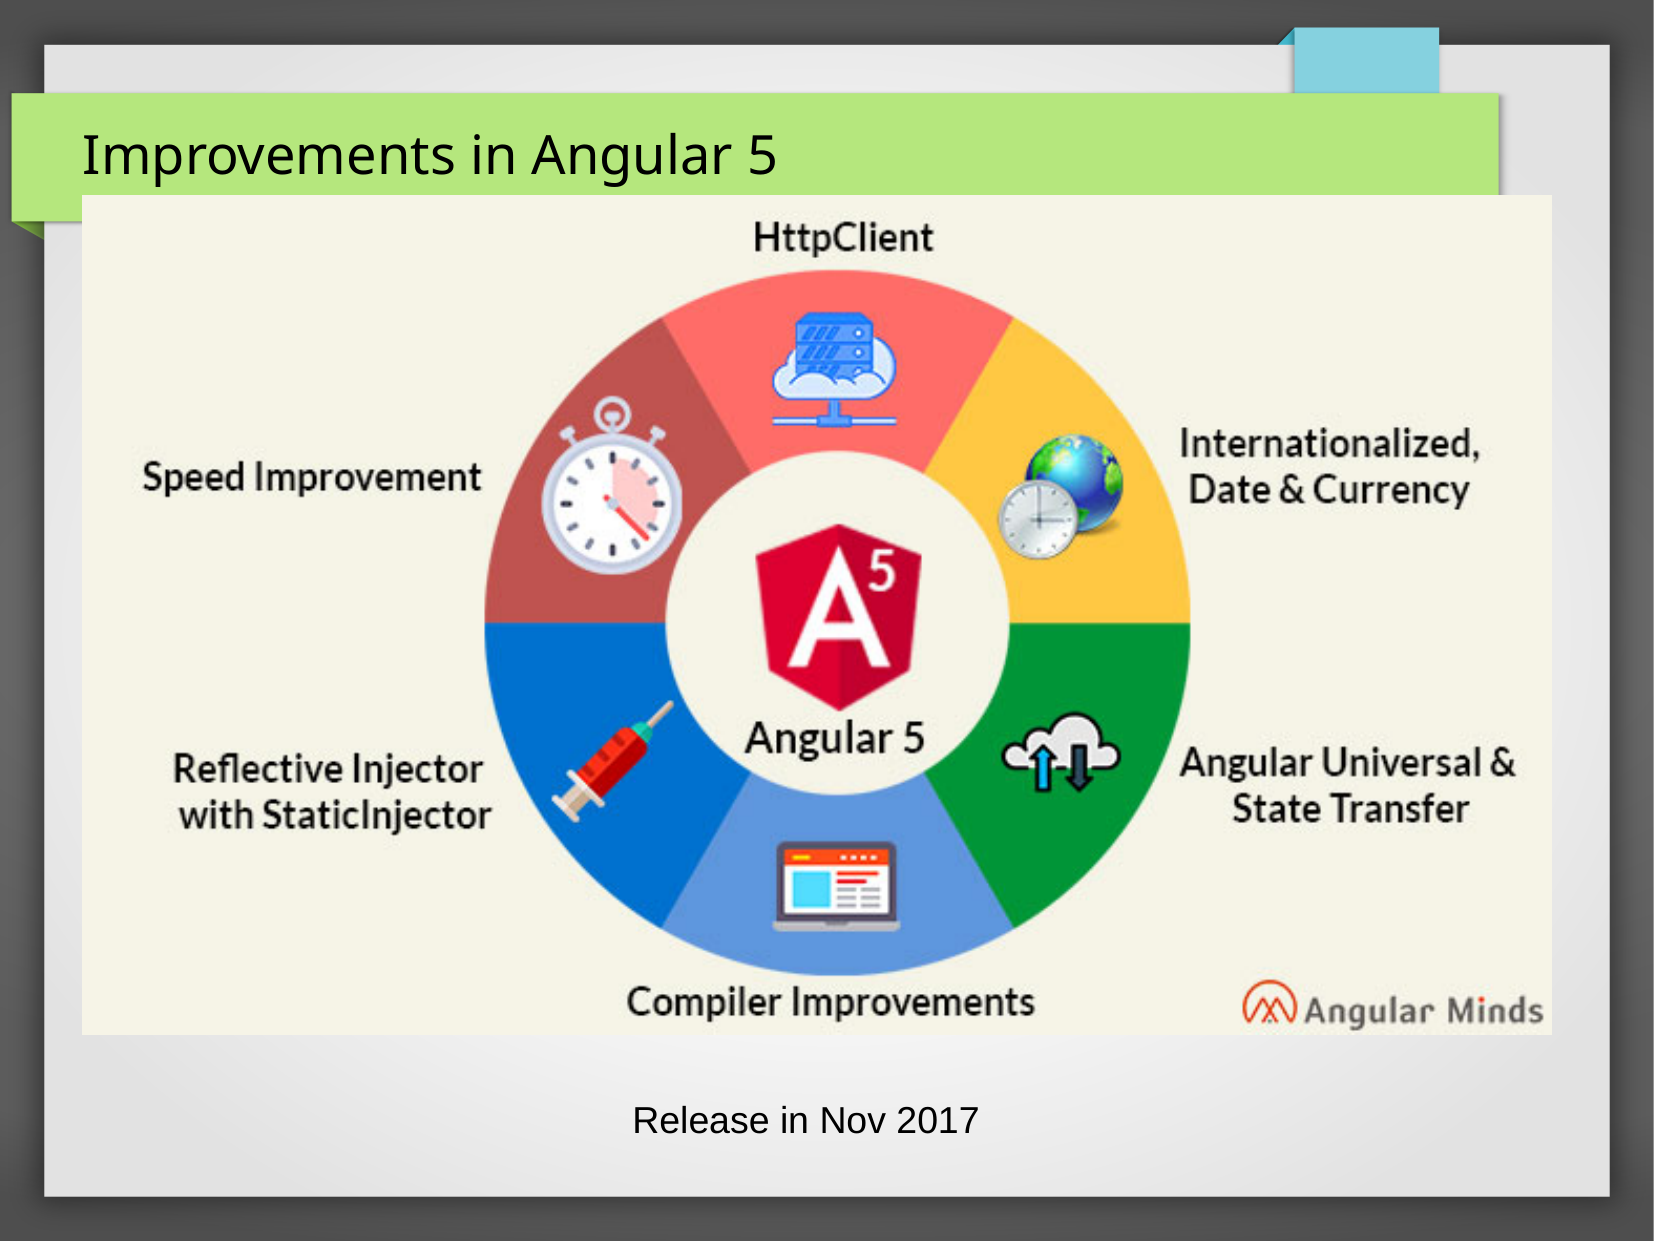

# Improvements in Angular 5
Release in Nov 2017